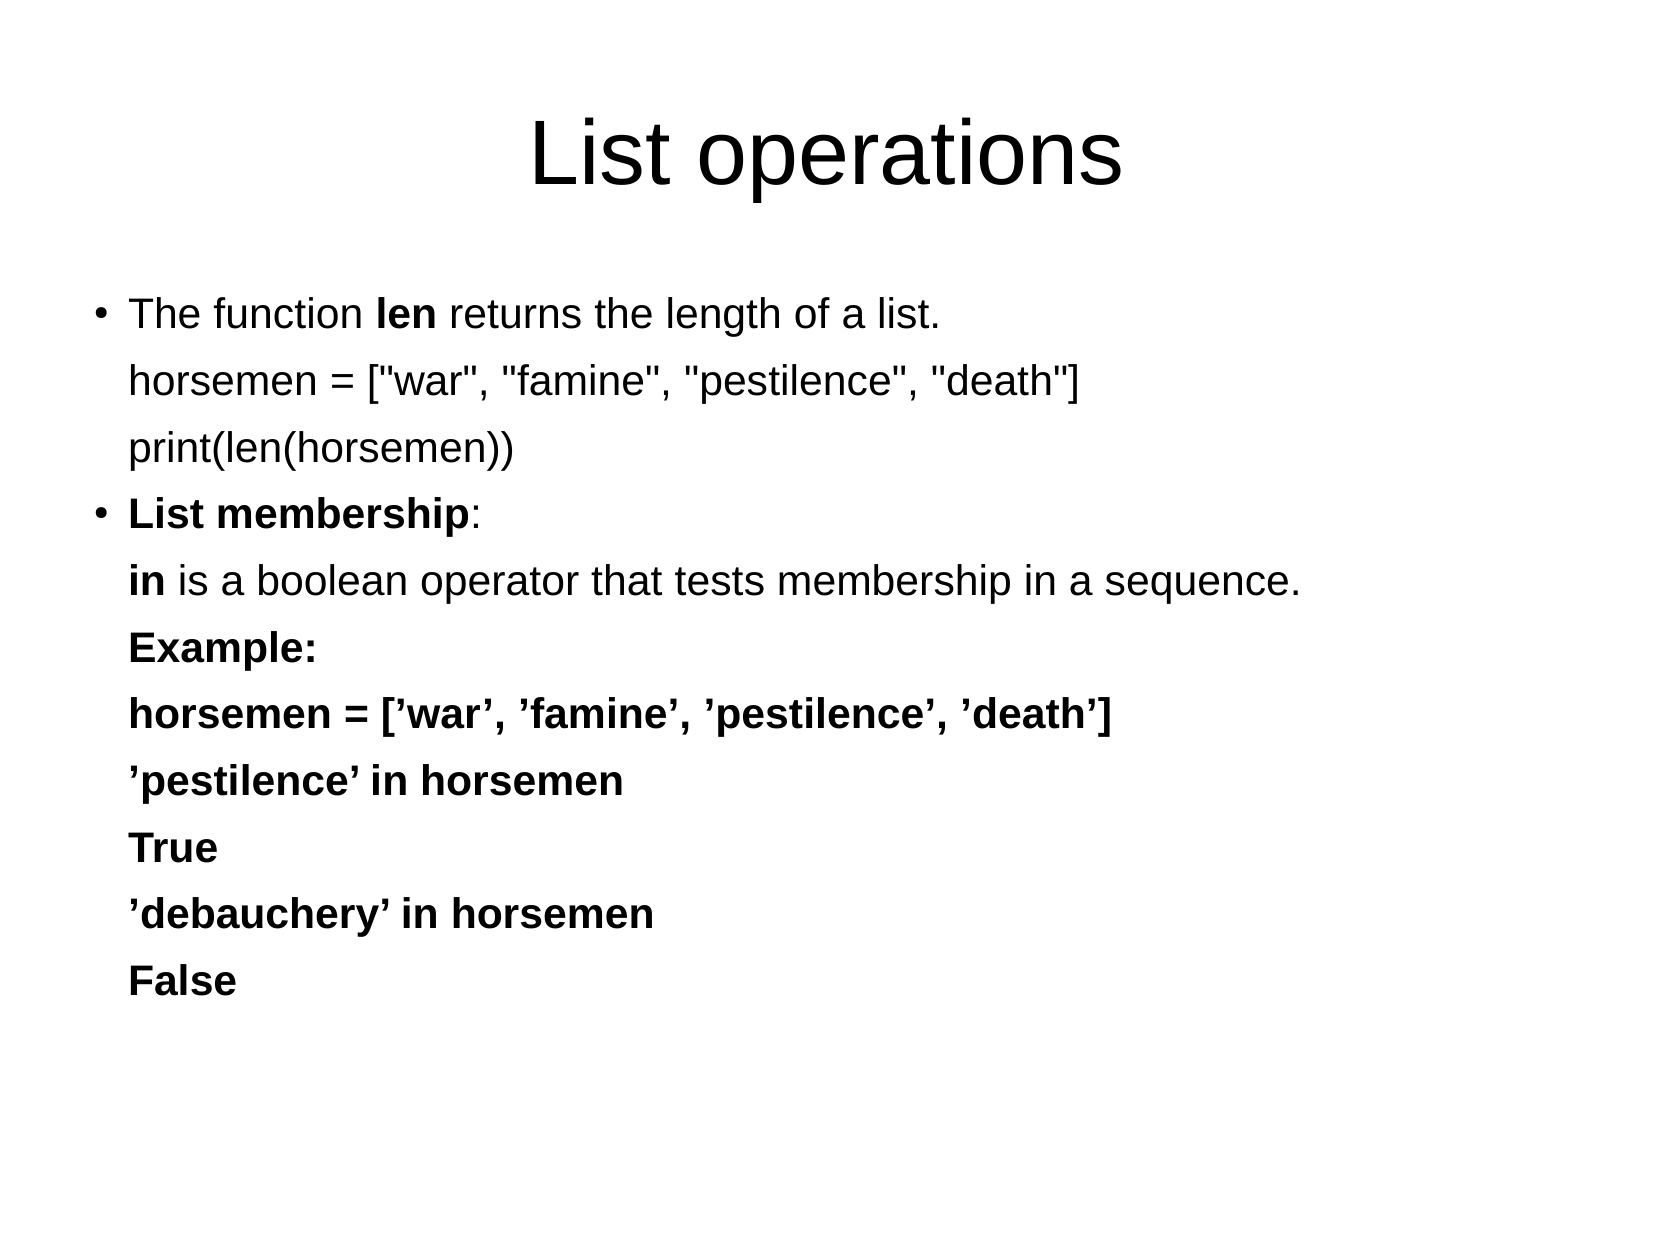

# List operations
The function len returns the length of a list.
horsemen = ["war", "famine", "pestilence", "death"]
print(len(horsemen))
List membership:
in is a boolean operator that tests membership in a sequence.
Example:
horsemen = [’war’, ’famine’, ’pestilence’, ’death’]
’pestilence’ in horsemen
True
’debauchery’ in horsemen
False